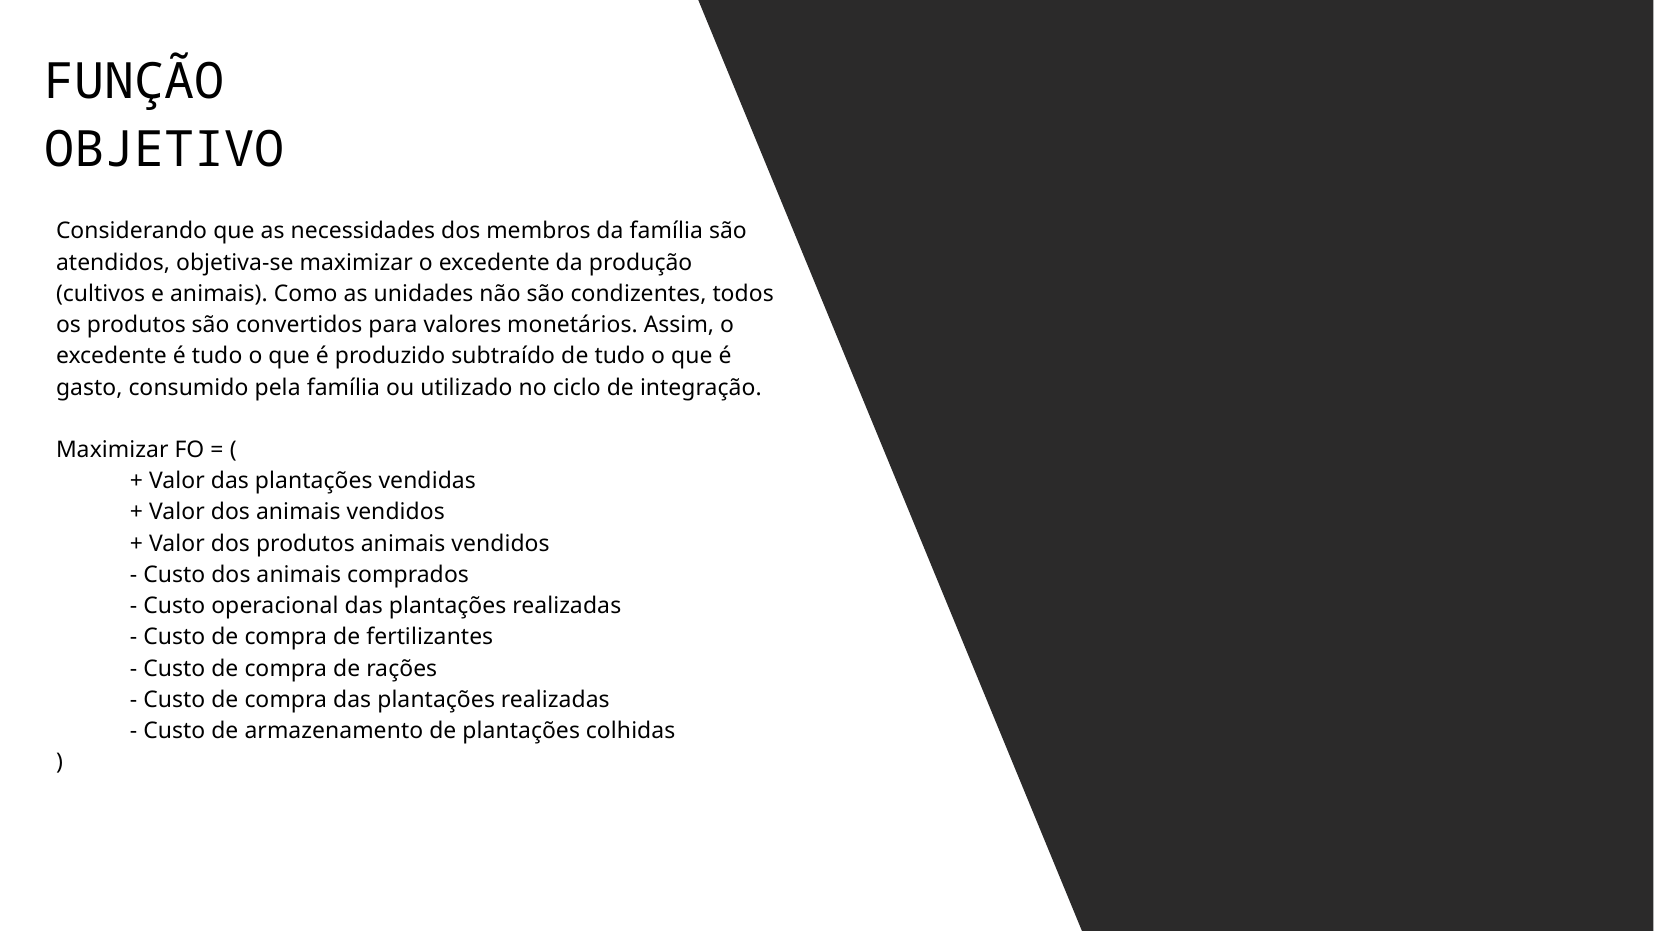

FUNÇÃO OBJETIVO
Considerando que as necessidades dos membros da família são atendidos, objetiva-se maximizar o excedente da produção (cultivos e animais). Como as unidades não são condizentes, todos os produtos são convertidos para valores monetários. Assim, o excedente é tudo o que é produzido subtraído de tudo o que é gasto, consumido pela família ou utilizado no ciclo de integração.
Maximizar FO = (
	+ Valor das plantações vendidas
	+ Valor dos animais vendidos
	+ Valor dos produtos animais vendidos
	- Custo dos animais comprados
	- Custo operacional das plantações realizadas
	- Custo de compra de fertilizantes
	- Custo de compra de rações
	- Custo de compra das plantações realizadas
	- Custo de armazenamento de plantações colhidas
)